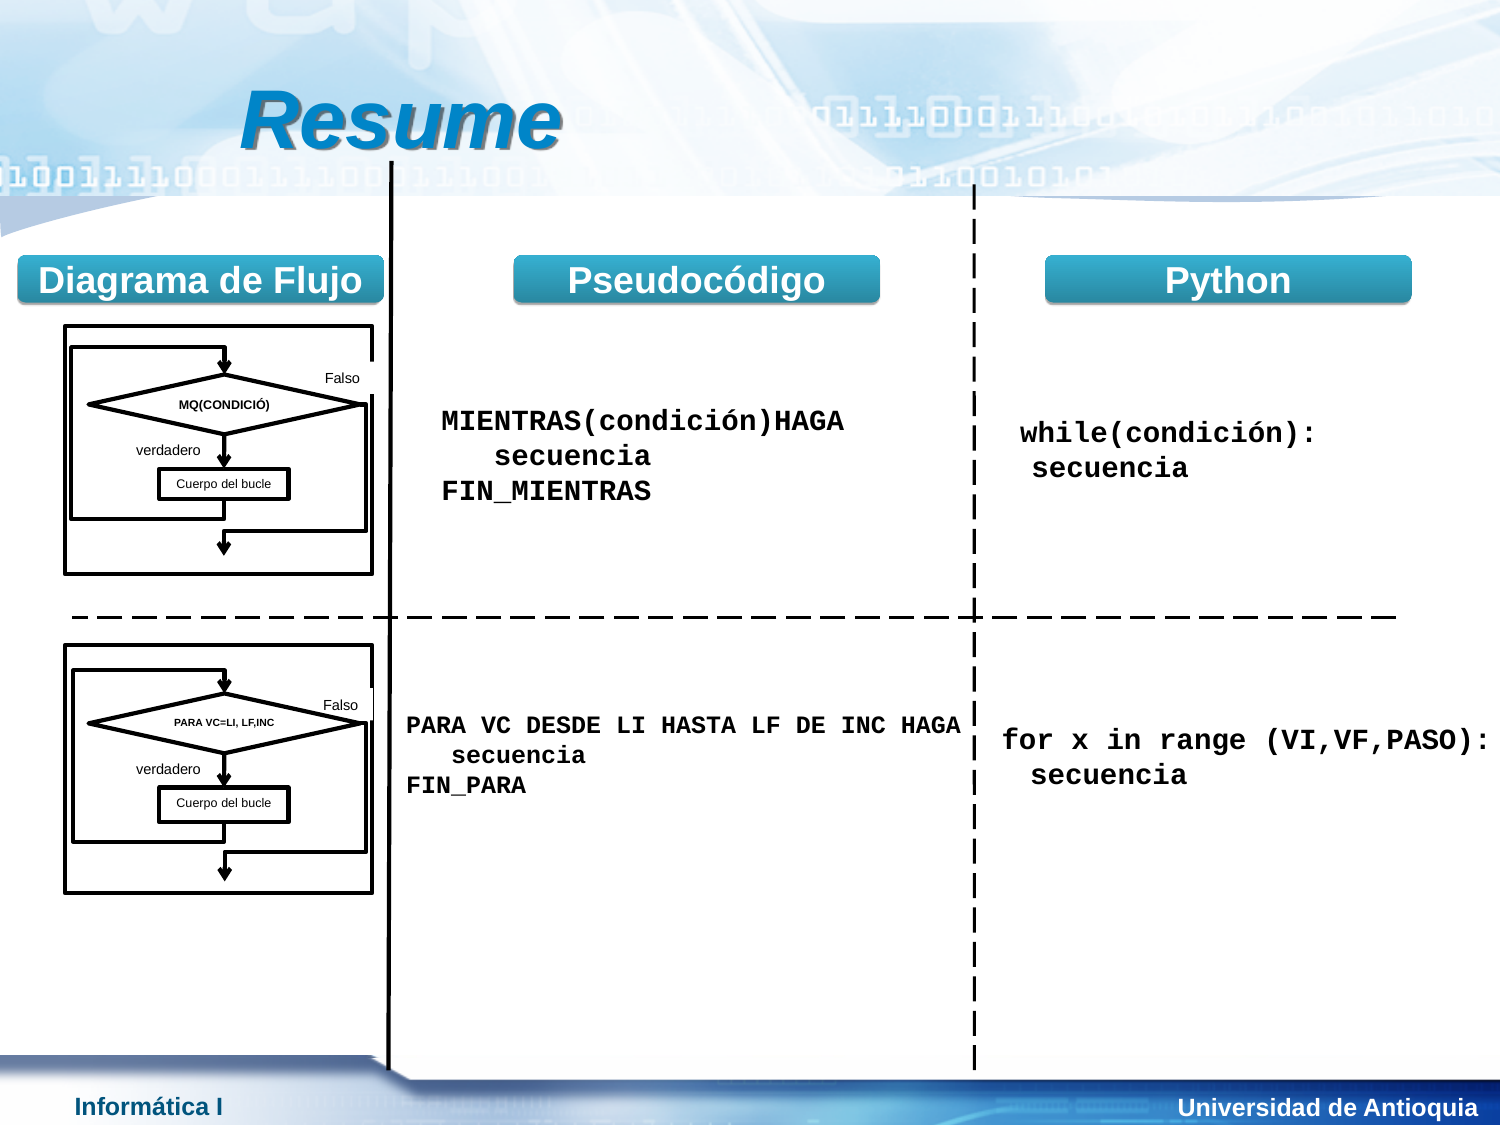

# Resume
Diagrama de Flujo
Pseudocódigo
Python
Falso
MQ(CONDICIÓ)
verdadero
Cuerpo del bucle
MIENTRAS(condición)HAGA
 secuencia
FIN_MIENTRAS
 while(condición):
 secuencia
Falso
PARA VC=LI, LF,INC
verdadero
Cuerpo del bucle
PARA VC DESDE LI HASTA LF DE INC HAGA
 secuencia
FIN_PARA
 for x in range (VI,VF,PASO):
 secuencia